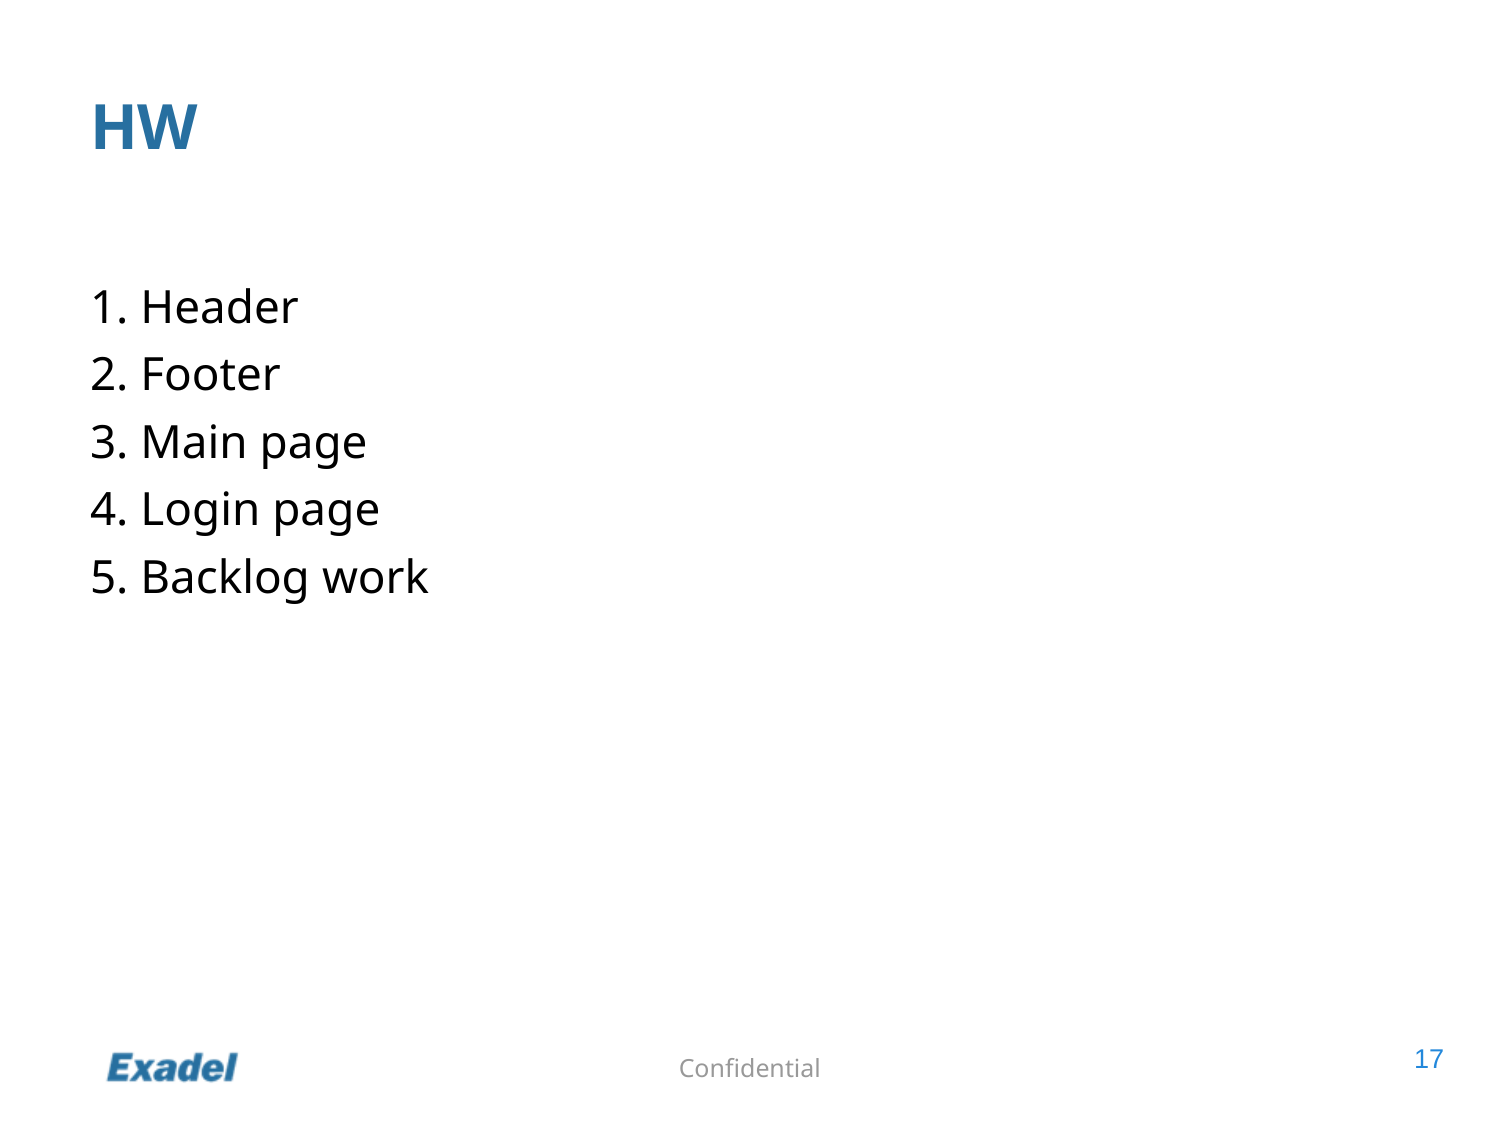

# HW
1. Header
2. Footer
3. Main page
4. Login page
5. Backlog work